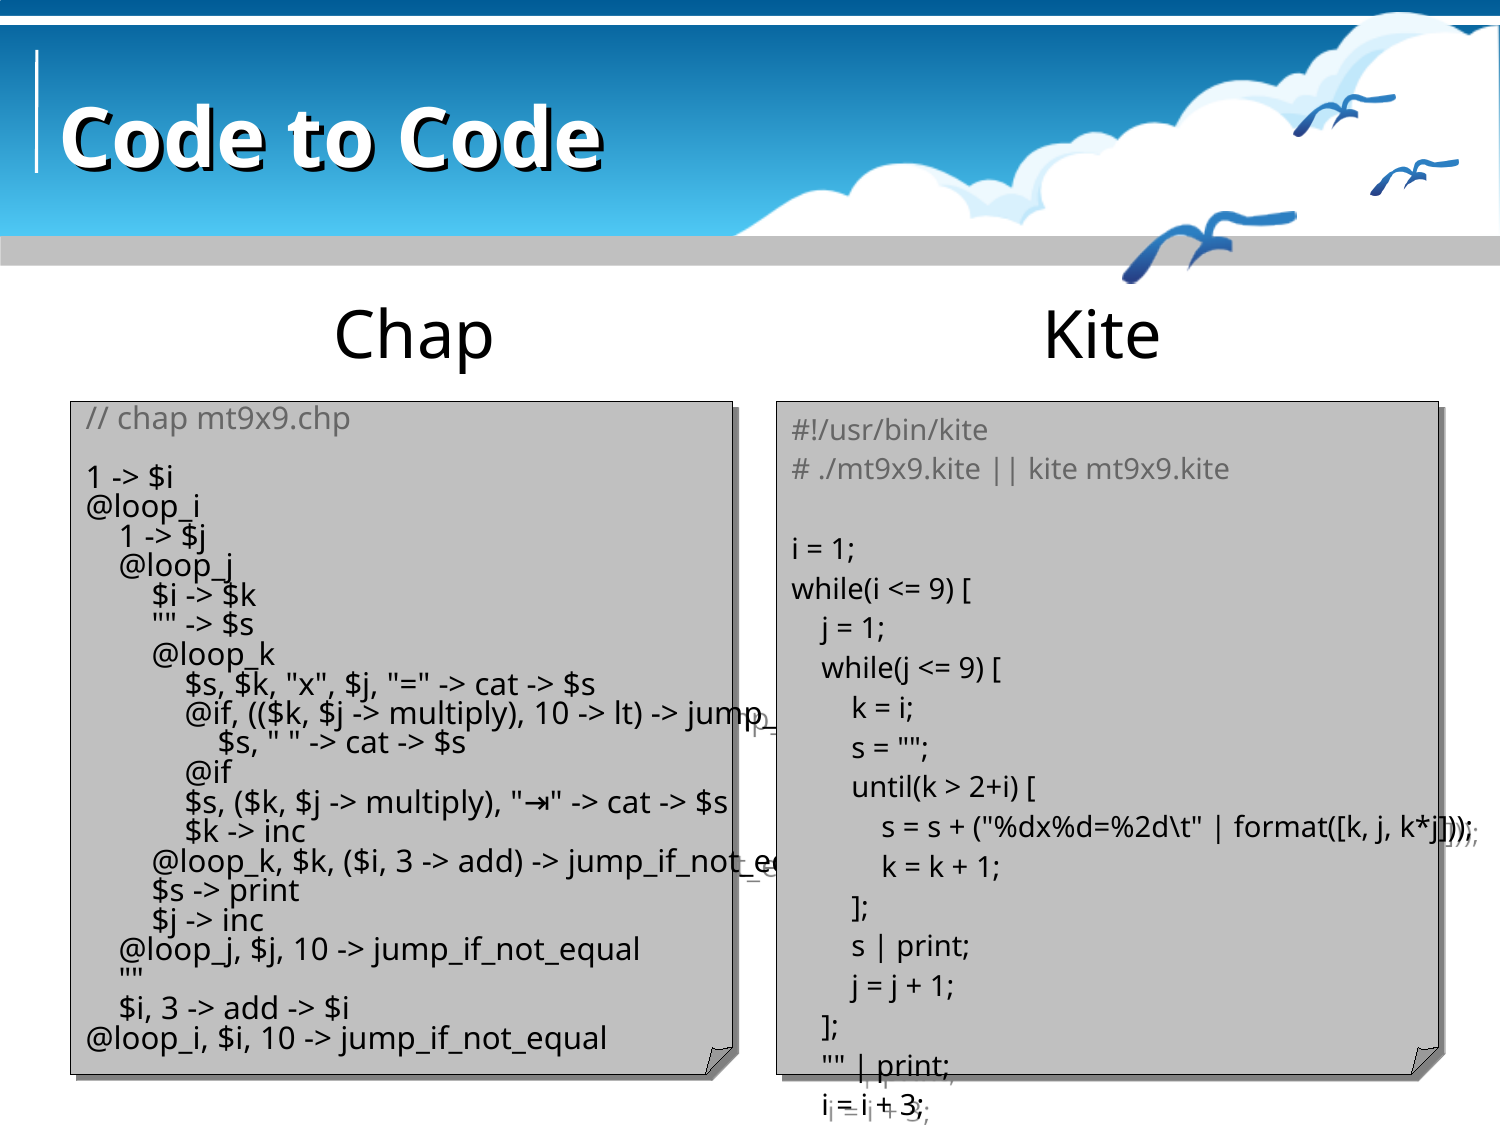

# Code to Code
Kite
Chap
// chap mt9x9.chp
1 -> $i
@loop_i
 1 -> $j
 @loop_j
 $i -> $k
 "" -> $s
 @loop_k
 $s, $k, "x", $j, "=" -> cat -> $s
 @if, (($k, $j -> multiply), 10 -> lt) -> jump_if_not
 $s, " " -> cat -> $s
 @if
 $s, ($k, $j -> multiply), "⇥" -> cat -> $s
 $k -> inc
 @loop_k, $k, ($i, 3 -> add) -> jump_if_not_equal
 $s -> print
 $j -> inc
 @loop_j, $j, 10 -> jump_if_not_equal
 ""
 $i, 3 -> add -> $i
@loop_i, $i, 10 -> jump_if_not_equal
#!/usr/bin/kite
# ./mt9x9.kite || kite mt9x9.kite
i = 1;
while(i <= 9) [
 j = 1;
 while(j <= 9) [
 k = i;
 s = "";
 until(k > 2+i) [
 s = s + ("%dx%d=%2d\t" | format([k, j, k*j]));
 k = k + 1;
 ];
 s | print;
 j = j + 1;
 ];
 "" | print;
 i = i + 3;
];